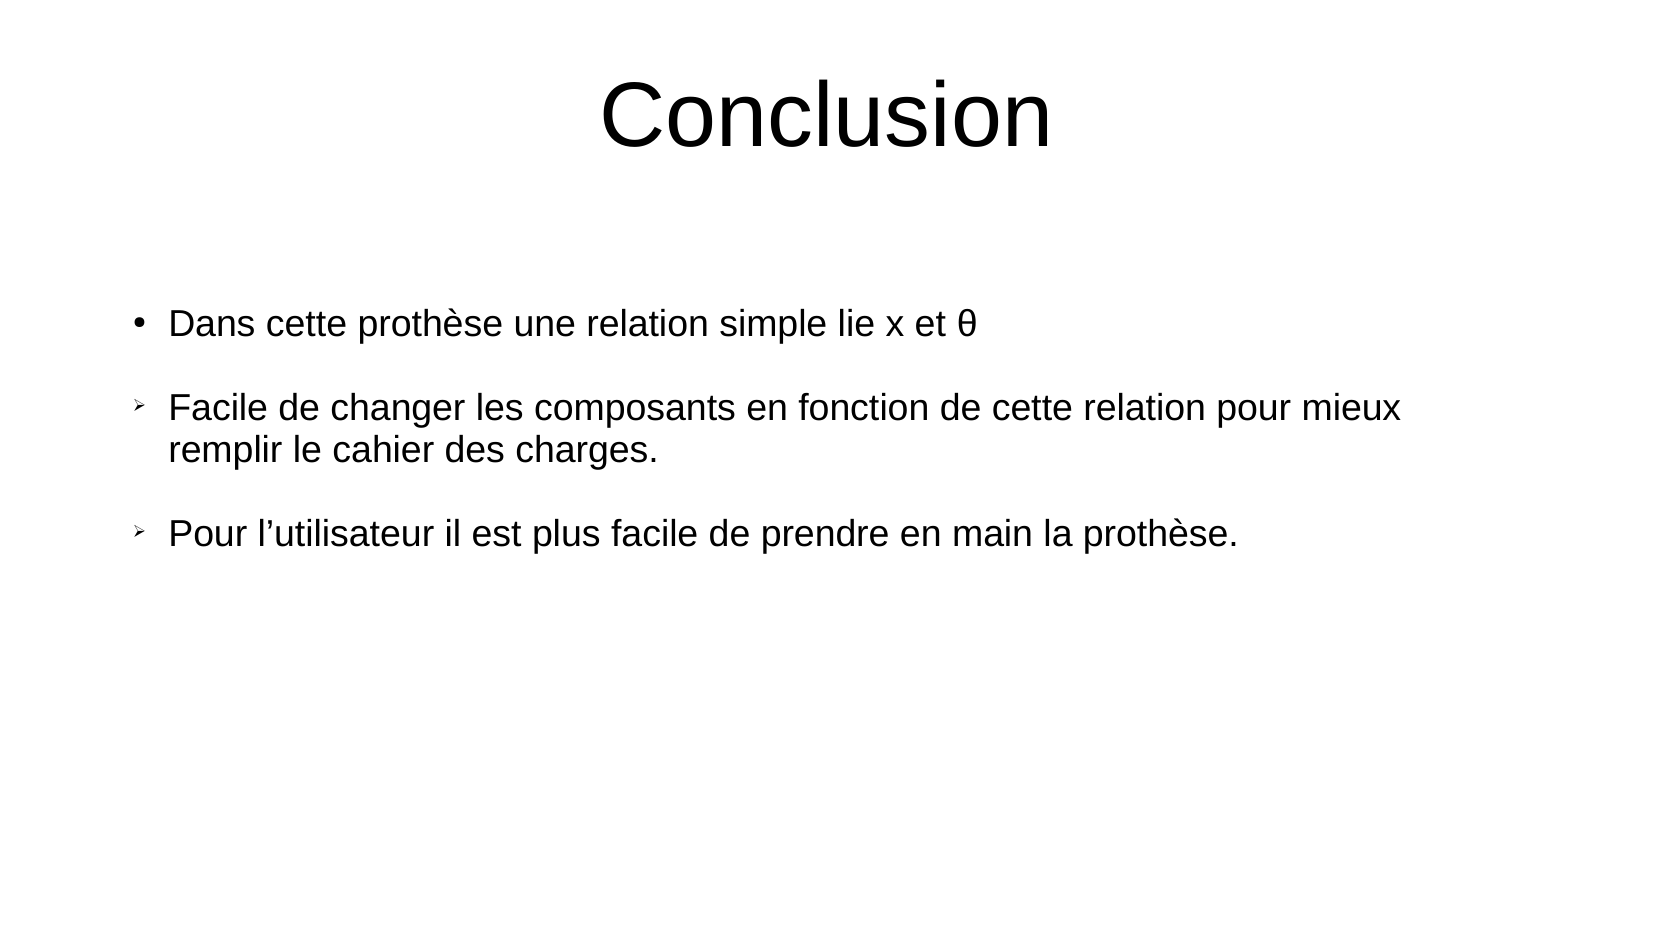

# Conclusion
Dans cette prothèse une relation simple lie x et θ
Facile de changer les composants en fonction de cette relation pour mieux remplir le cahier des charges.
Pour l’utilisateur il est plus facile de prendre en main la prothèse.